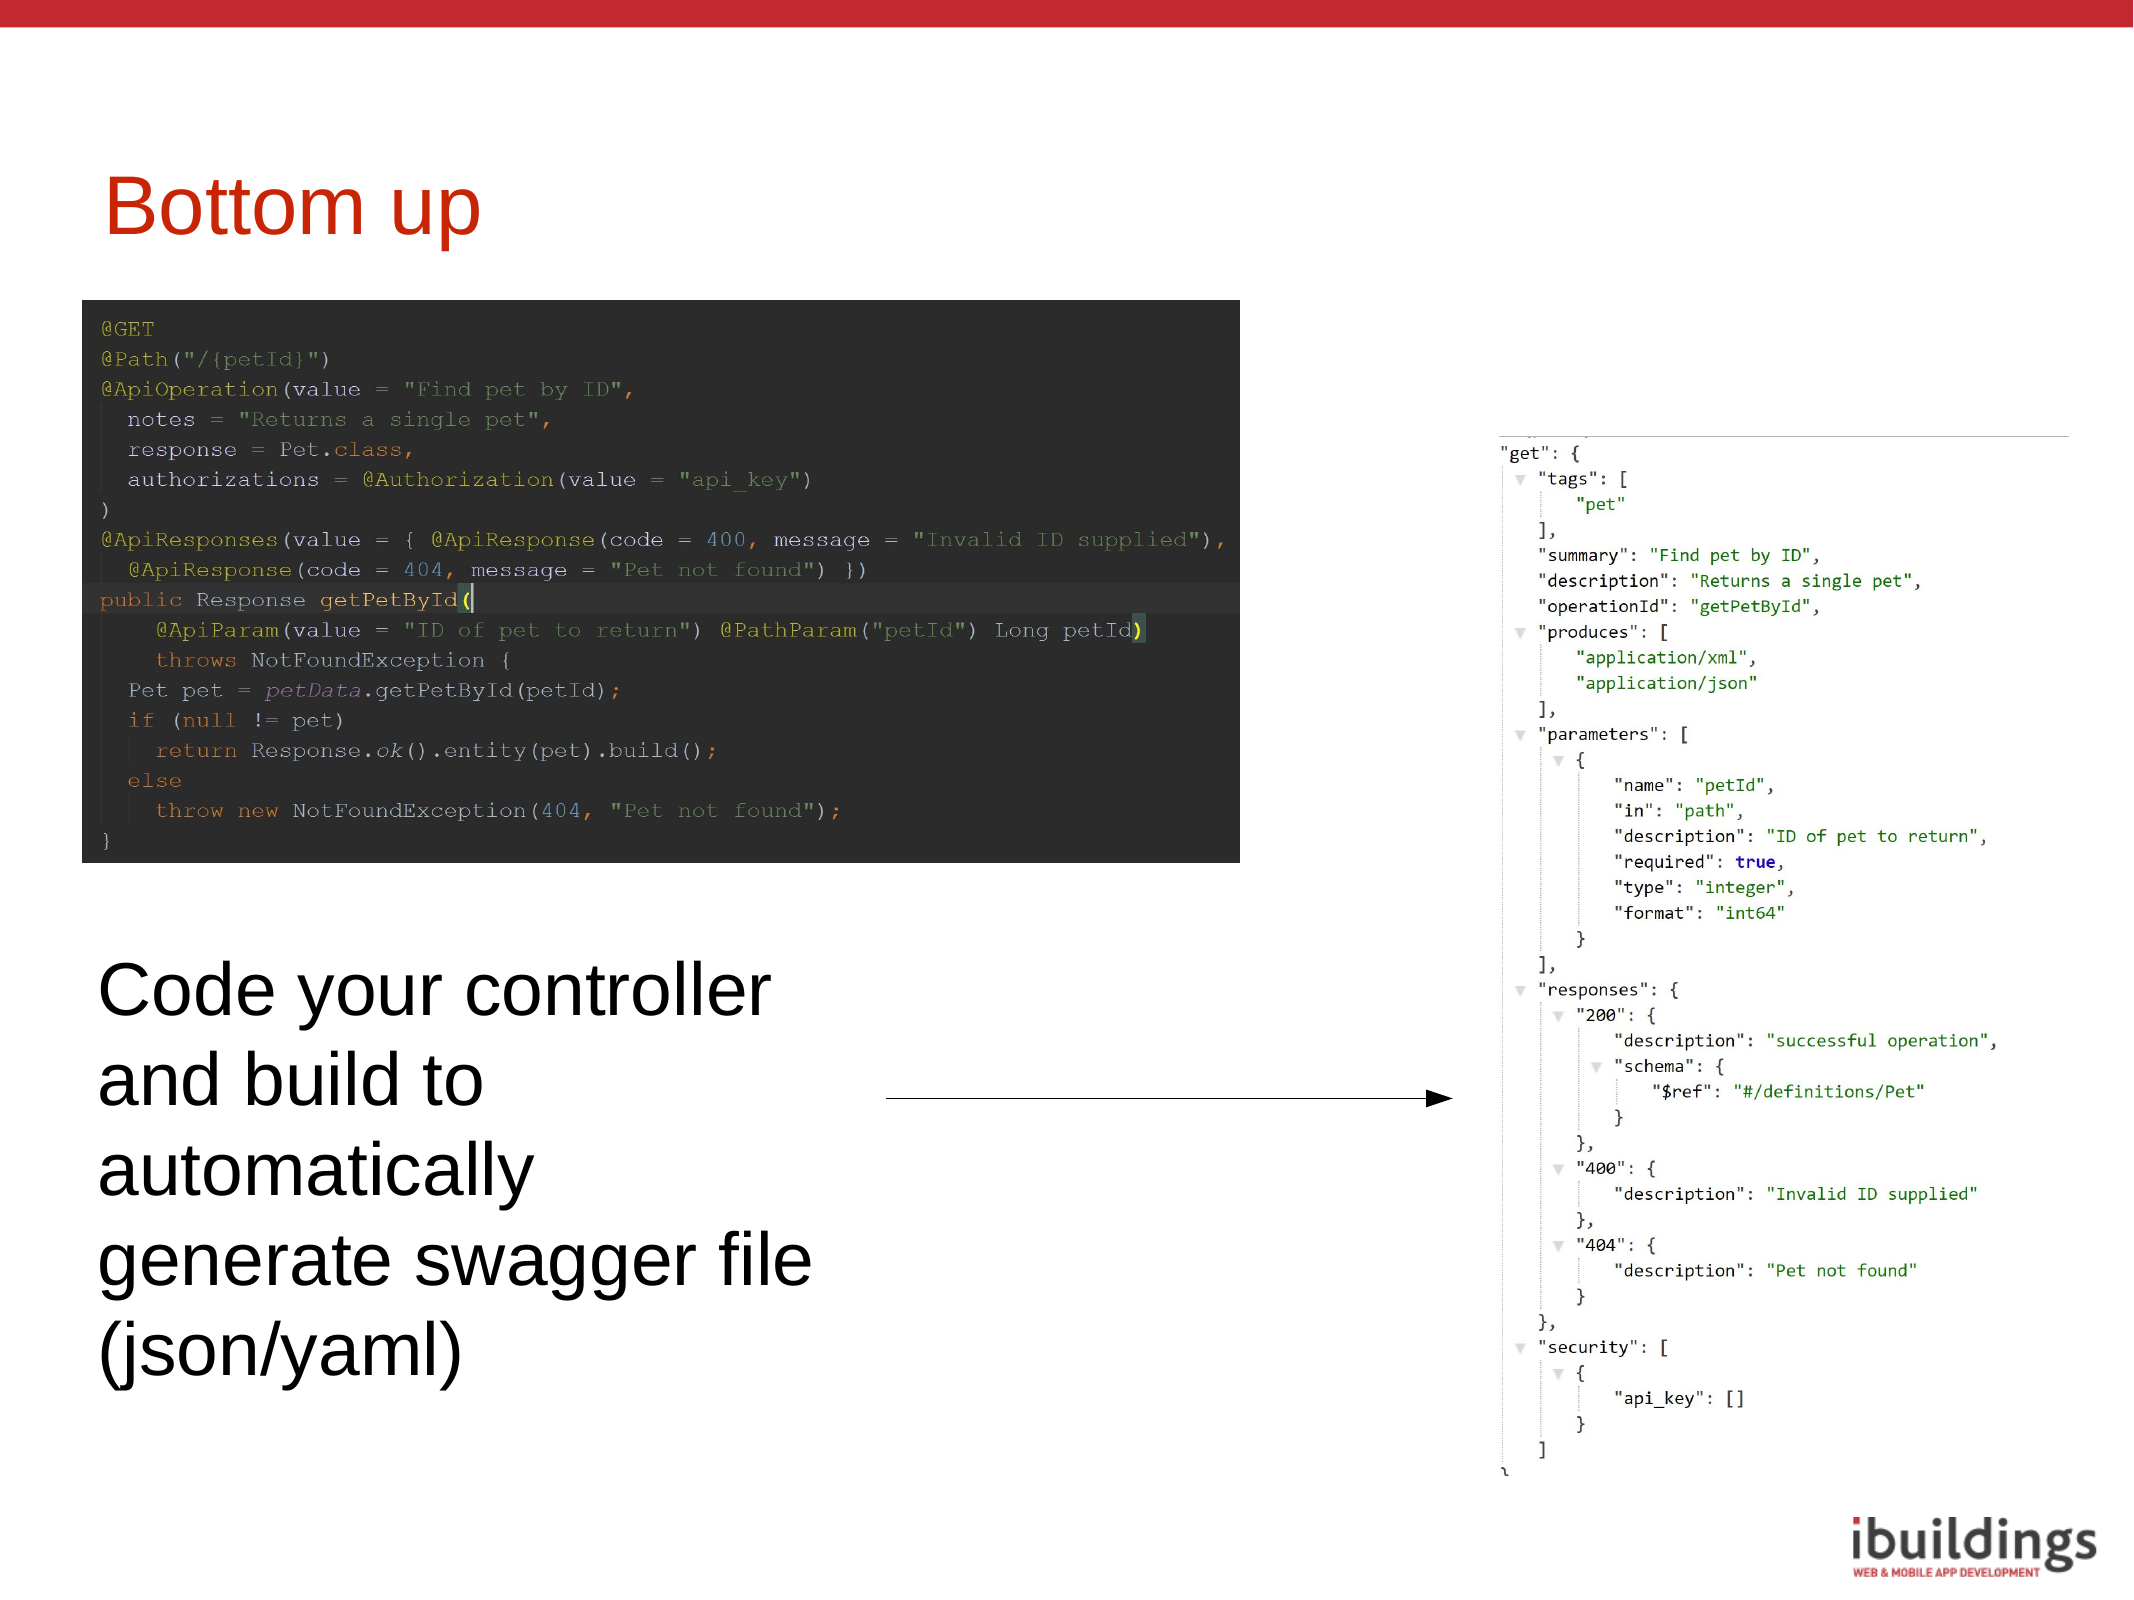

# Bottom up
Code your controller and build to automatically generate swagger file (json/yaml)